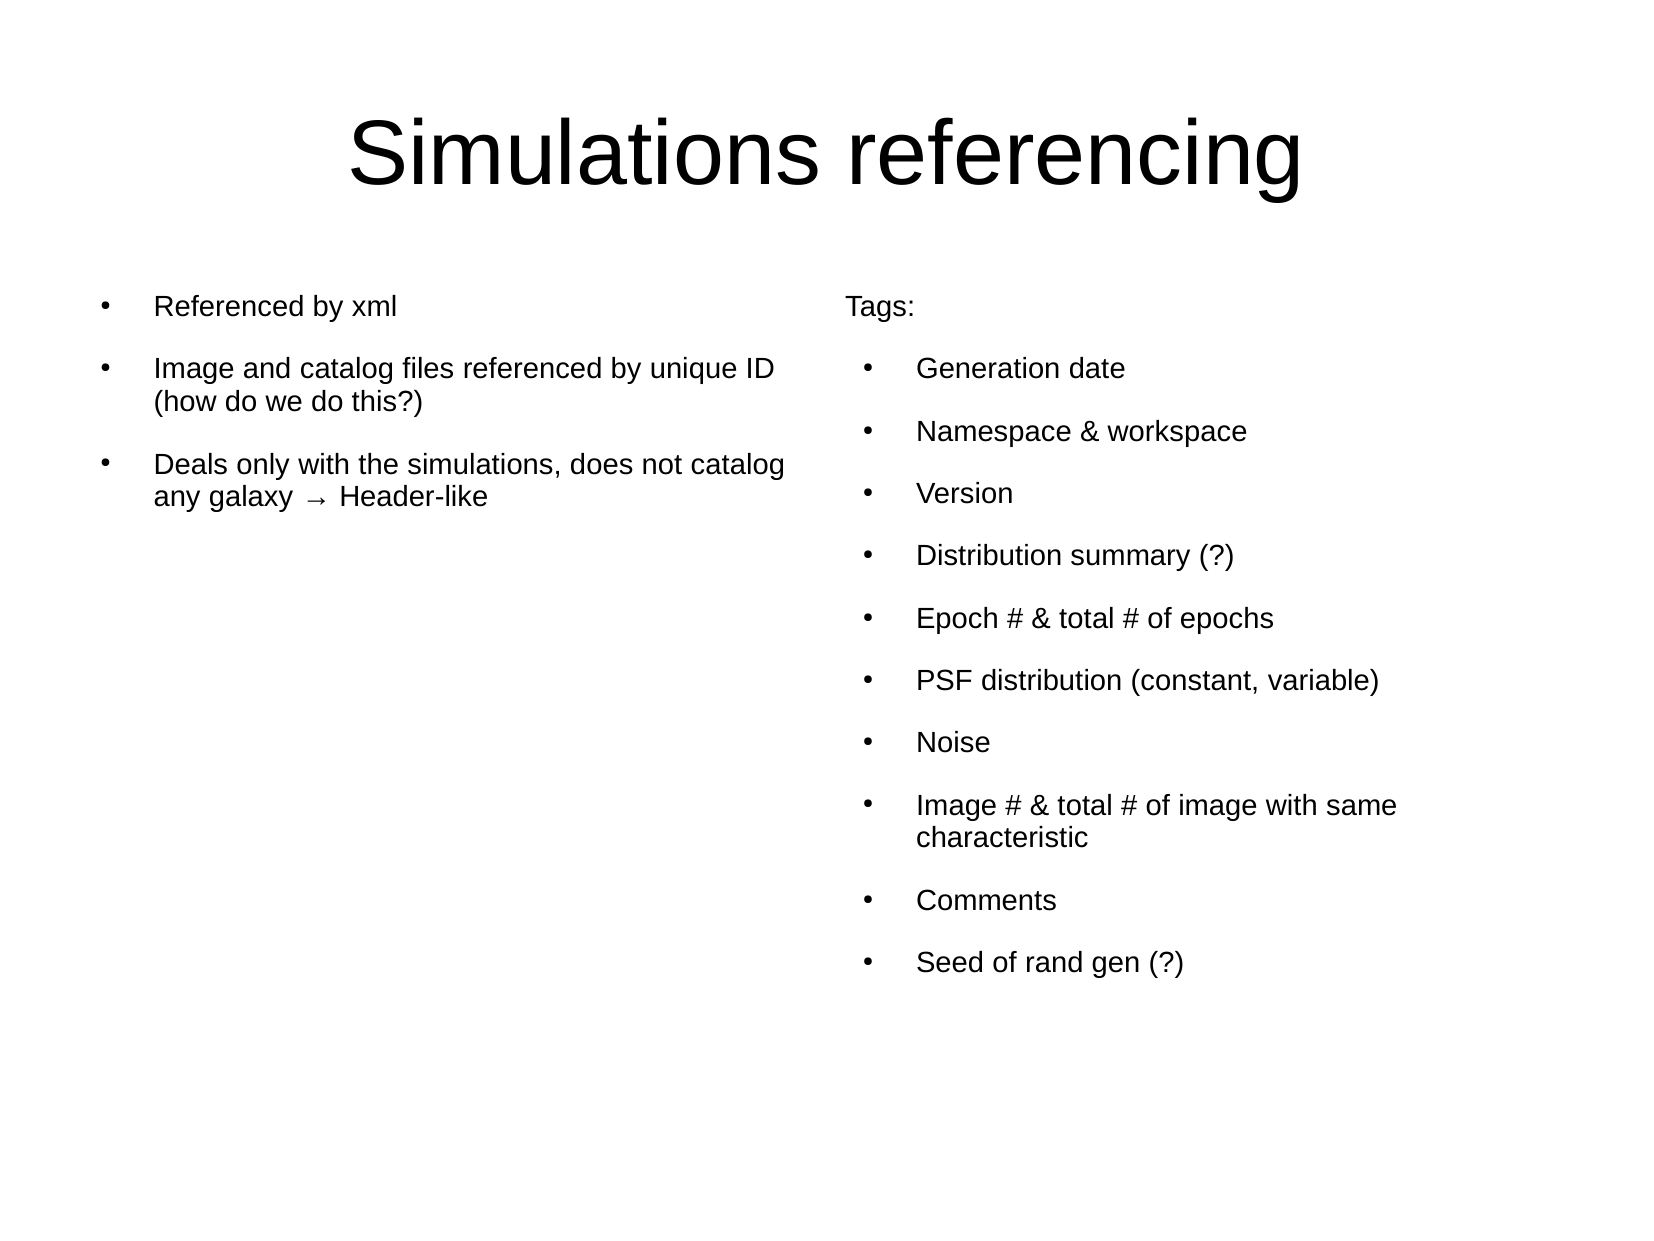

# Simulations referencing
Referenced by xml
Image and catalog files referenced by unique ID (how do we do this?)
Deals only with the simulations, does not catalog any galaxy → Header-like
Tags:
Generation date
Namespace & workspace
Version
Distribution summary (?)
Epoch # & total # of epochs
PSF distribution (constant, variable)
Noise
Image # & total # of image with same characteristic
Comments
Seed of rand gen (?)